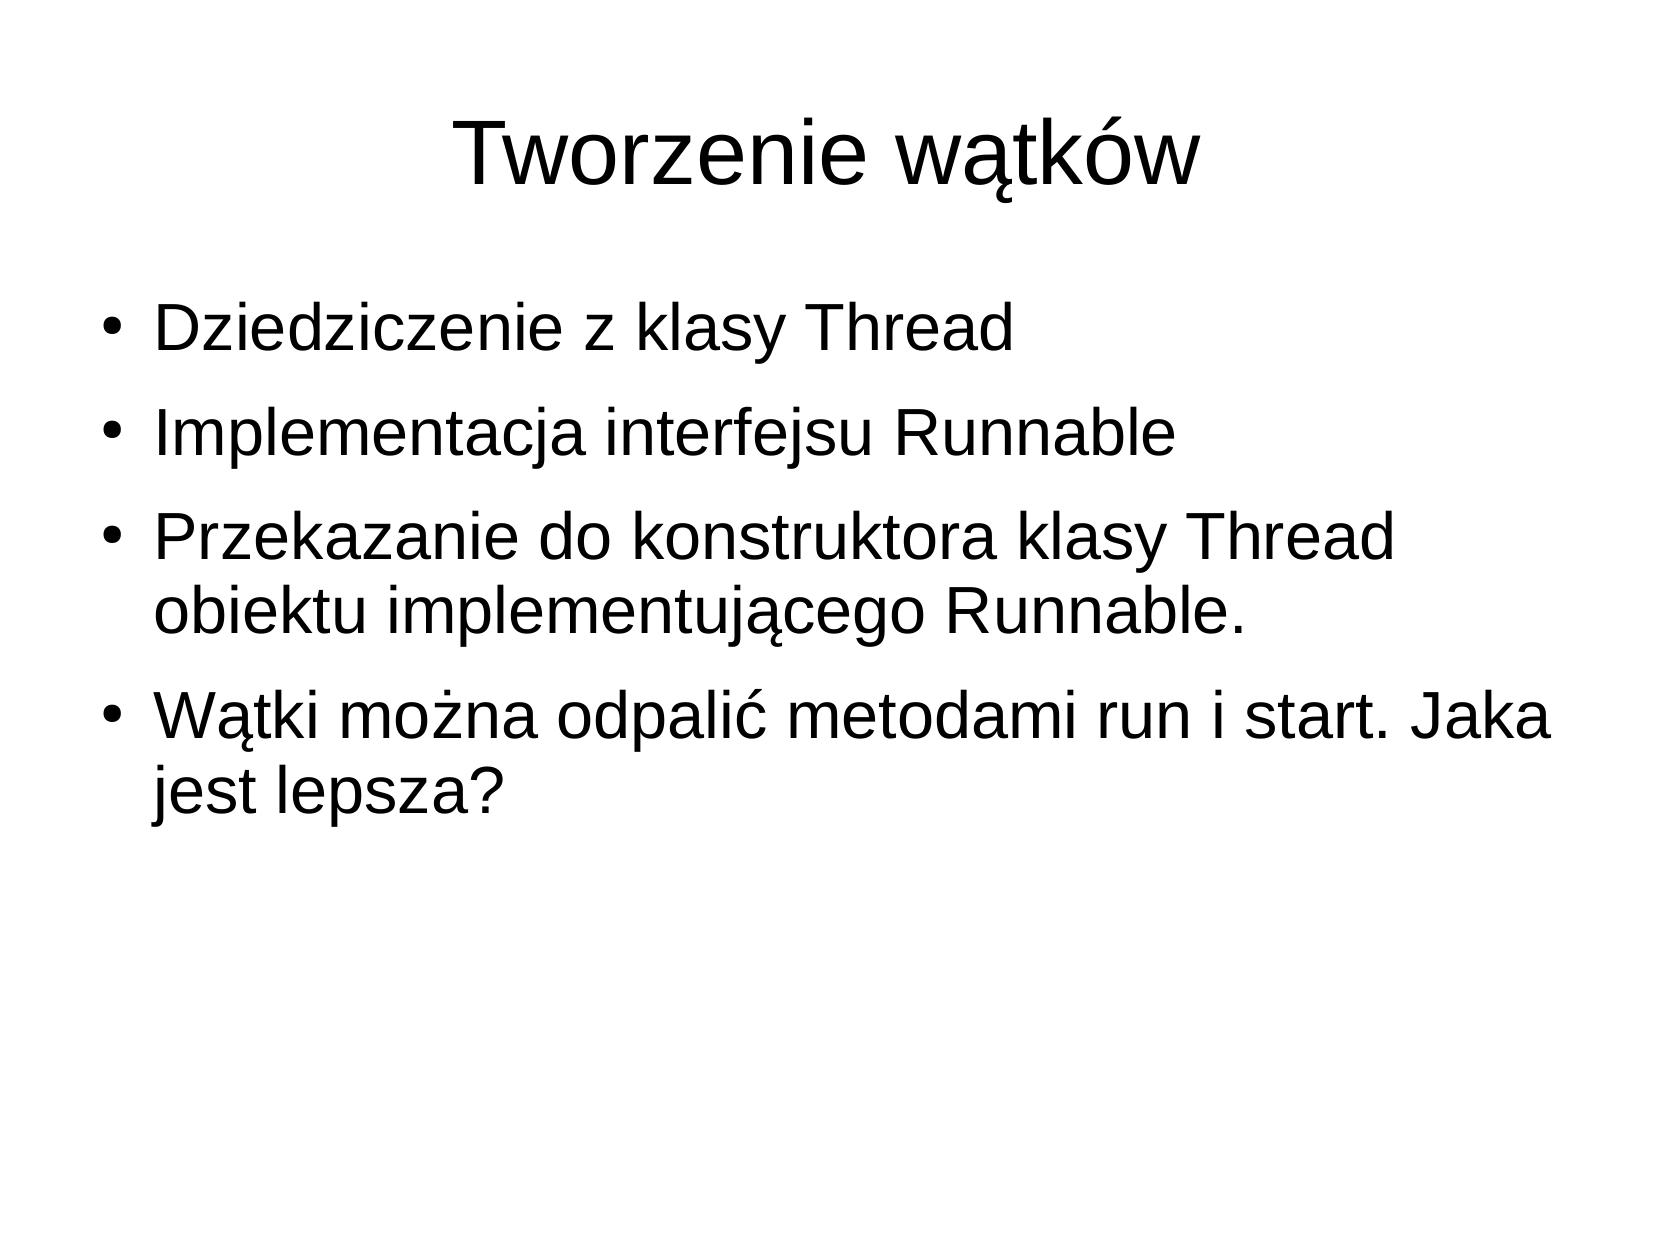

# Tworzenie wątków
Dziedziczenie z klasy Thread
Implementacja interfejsu Runnable
Przekazanie do konstruktora klasy Thread obiektu implementującego Runnable.
Wątki można odpalić metodami run i start. Jaka jest lepsza?